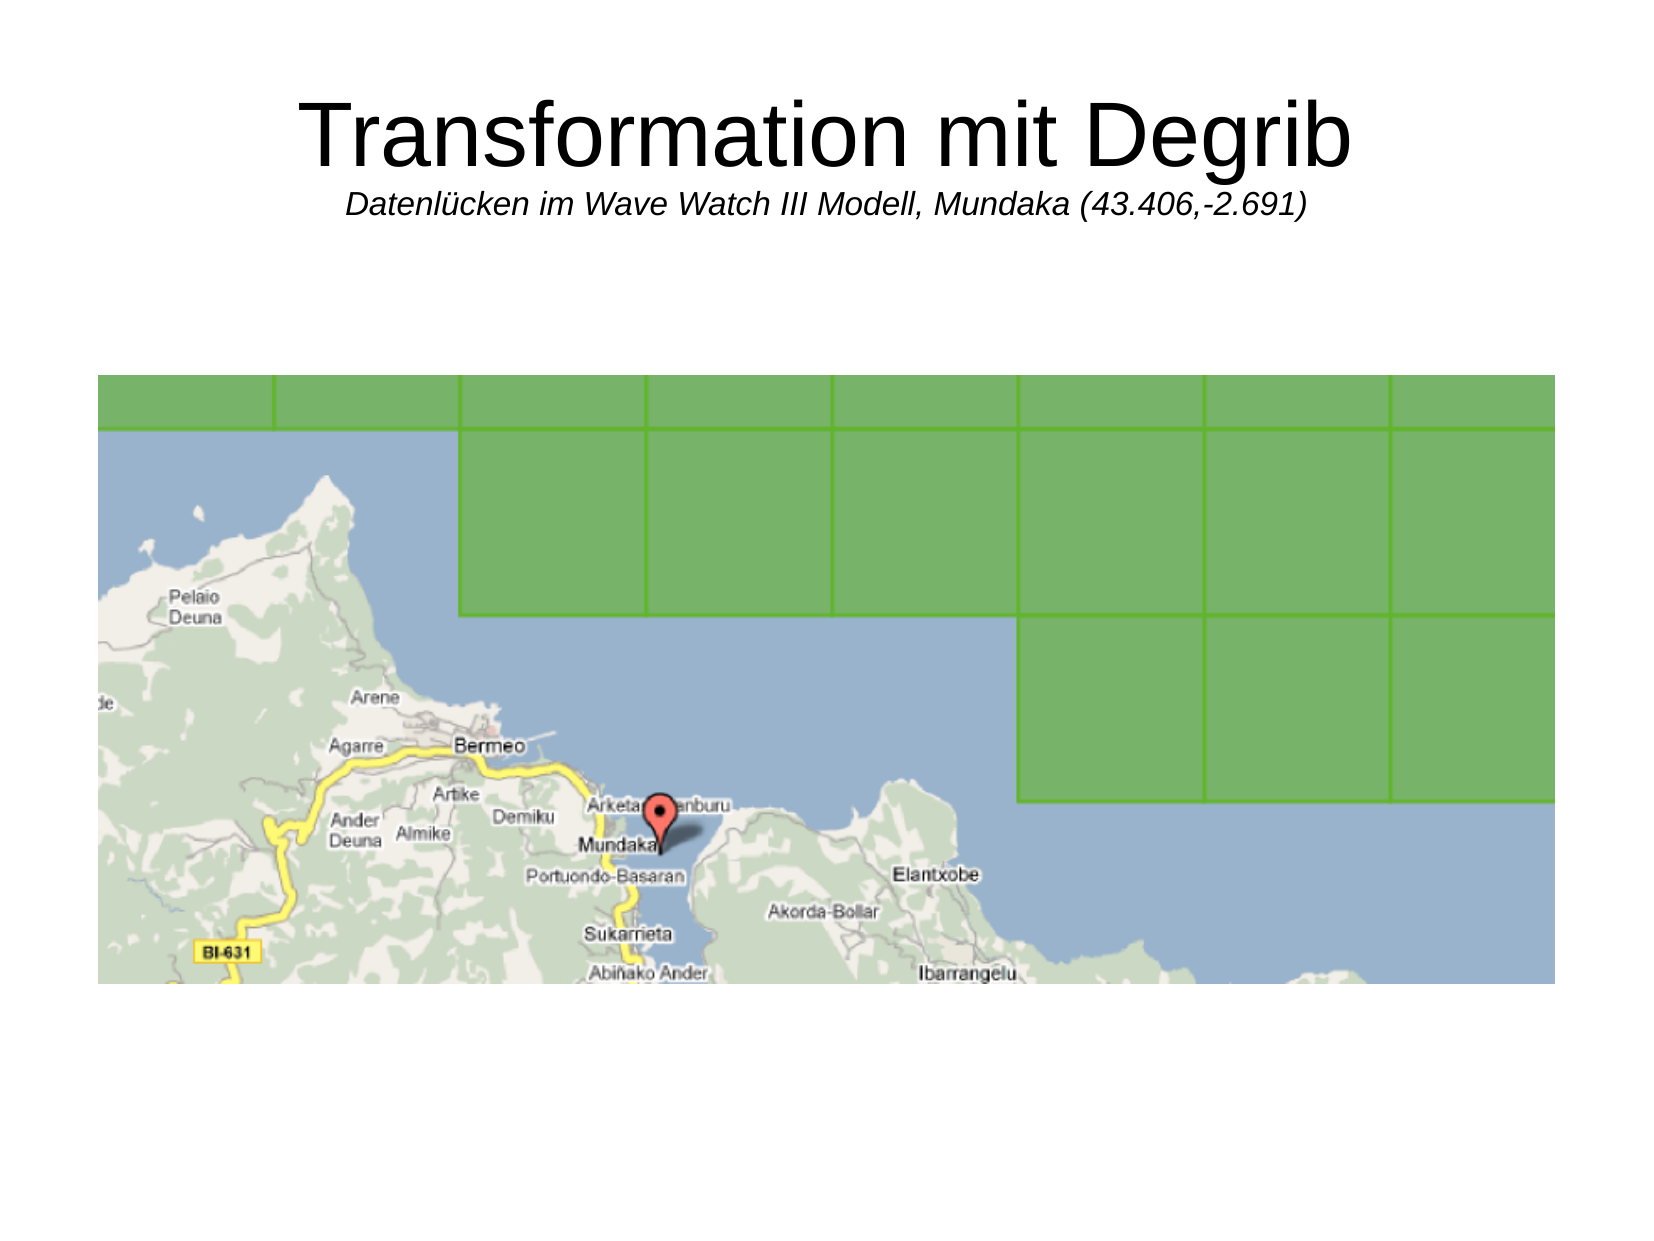

# Transformation mit Degrib Datenlücken im Wave Watch III Modell, Mundaka (43.406,-2.691)